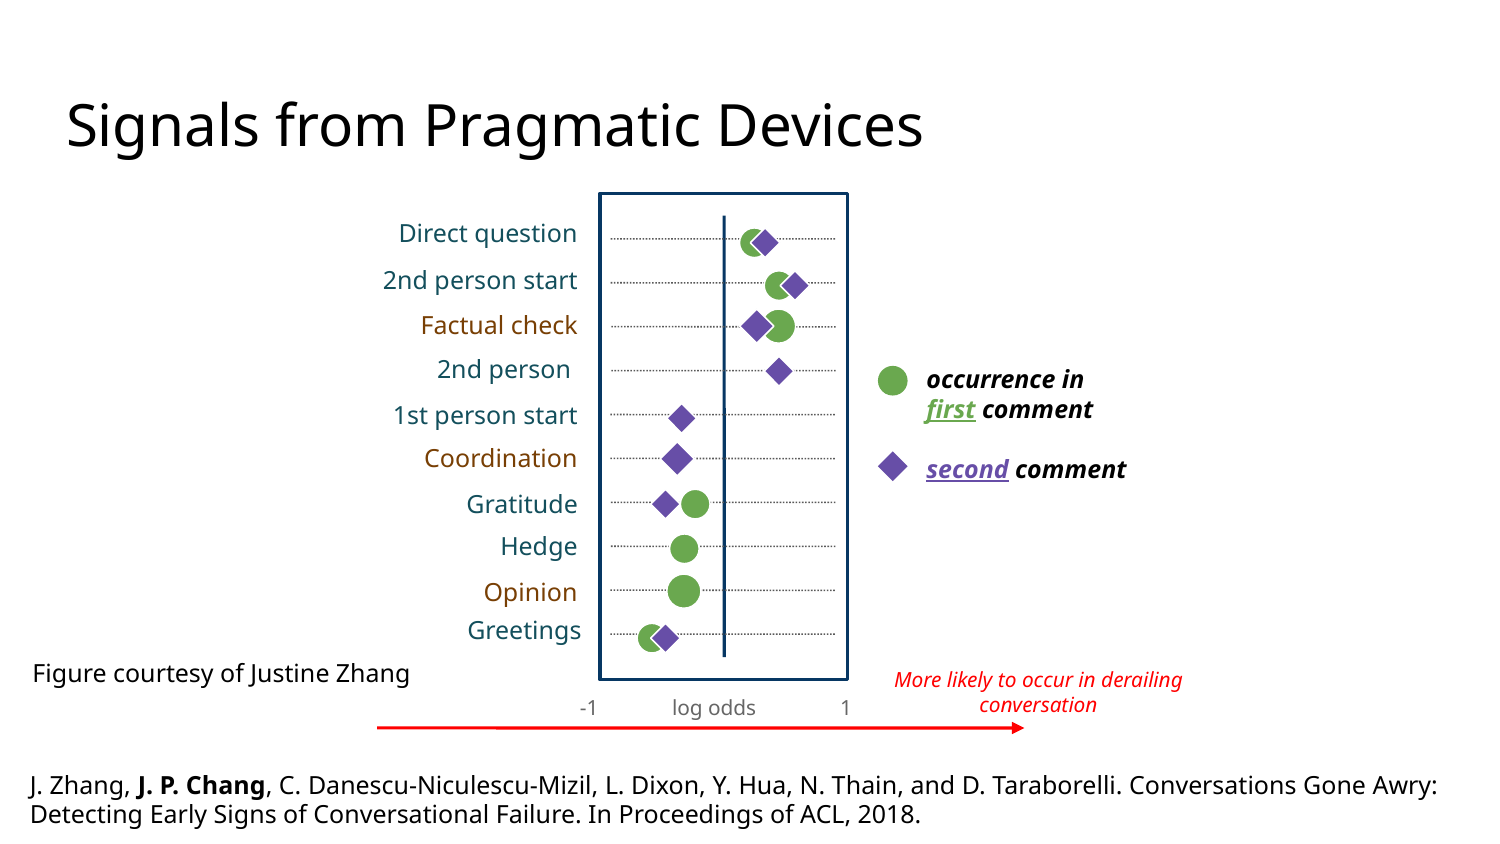

# Signals from Pragmatic Devices
Direct question
2nd person start
Factual check
2nd person
occurrence in
first comment
second comment
1st person start
Coordination
Gratitude
Hedge
Opinion
Greetings
More likely to occur in derailing conversation
Figure courtesy of Justine Zhang
-1
log odds
1
J. Zhang, J. P. Chang, C. Danescu-Niculescu-Mizil, L. Dixon, Y. Hua, N. Thain, and D. Taraborelli. Conversations Gone Awry:
Detecting Early Signs of Conversational Failure. In Proceedings of ACL, 2018.